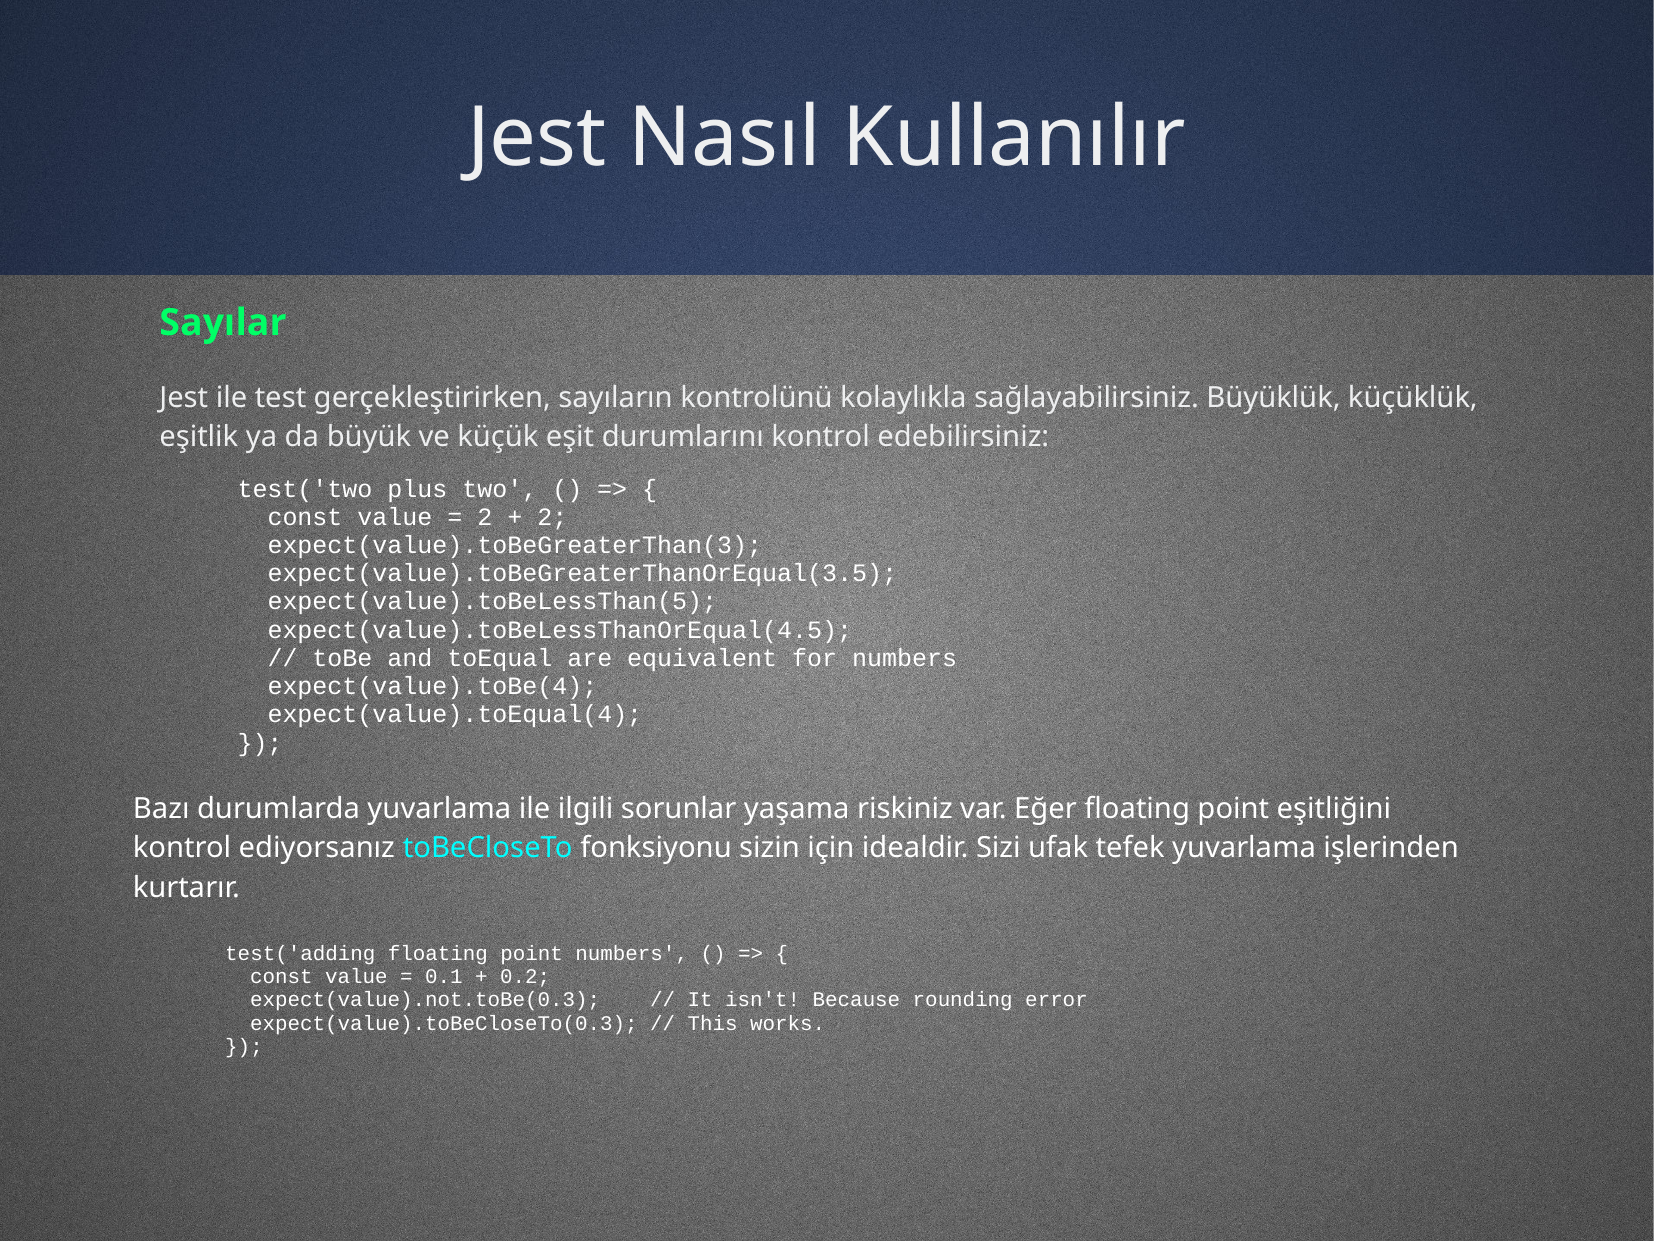

# Jest Nasıl Kullanılır
Sayılar
Jest ile test gerçekleştirirken, sayıların kontrolünü kolaylıkla sağlayabilirsiniz. Büyüklük, küçüklük, eşitlik ya da büyük ve küçük eşit durumlarını kontrol edebilirsiniz:
test('two plus two', () => {
 const value = 2 + 2;
 expect(value).toBeGreaterThan(3);
 expect(value).toBeGreaterThanOrEqual(3.5);
 expect(value).toBeLessThan(5);
 expect(value).toBeLessThanOrEqual(4.5);
 // toBe and toEqual are equivalent for numbers
 expect(value).toBe(4);
 expect(value).toEqual(4);
});
Bazı durumlarda yuvarlama ile ilgili sorunlar yaşama riskiniz var. Eğer floating point eşitliğini kontrol ediyorsanız toBeCloseTo fonksiyonu sizin için idealdir. Sizi ufak tefek yuvarlama işlerinden kurtarır.
test('adding floating point numbers', () => {
 const value = 0.1 + 0.2;
 expect(value).not.toBe(0.3); // It isn't! Because rounding error
 expect(value).toBeCloseTo(0.3); // This works.
});